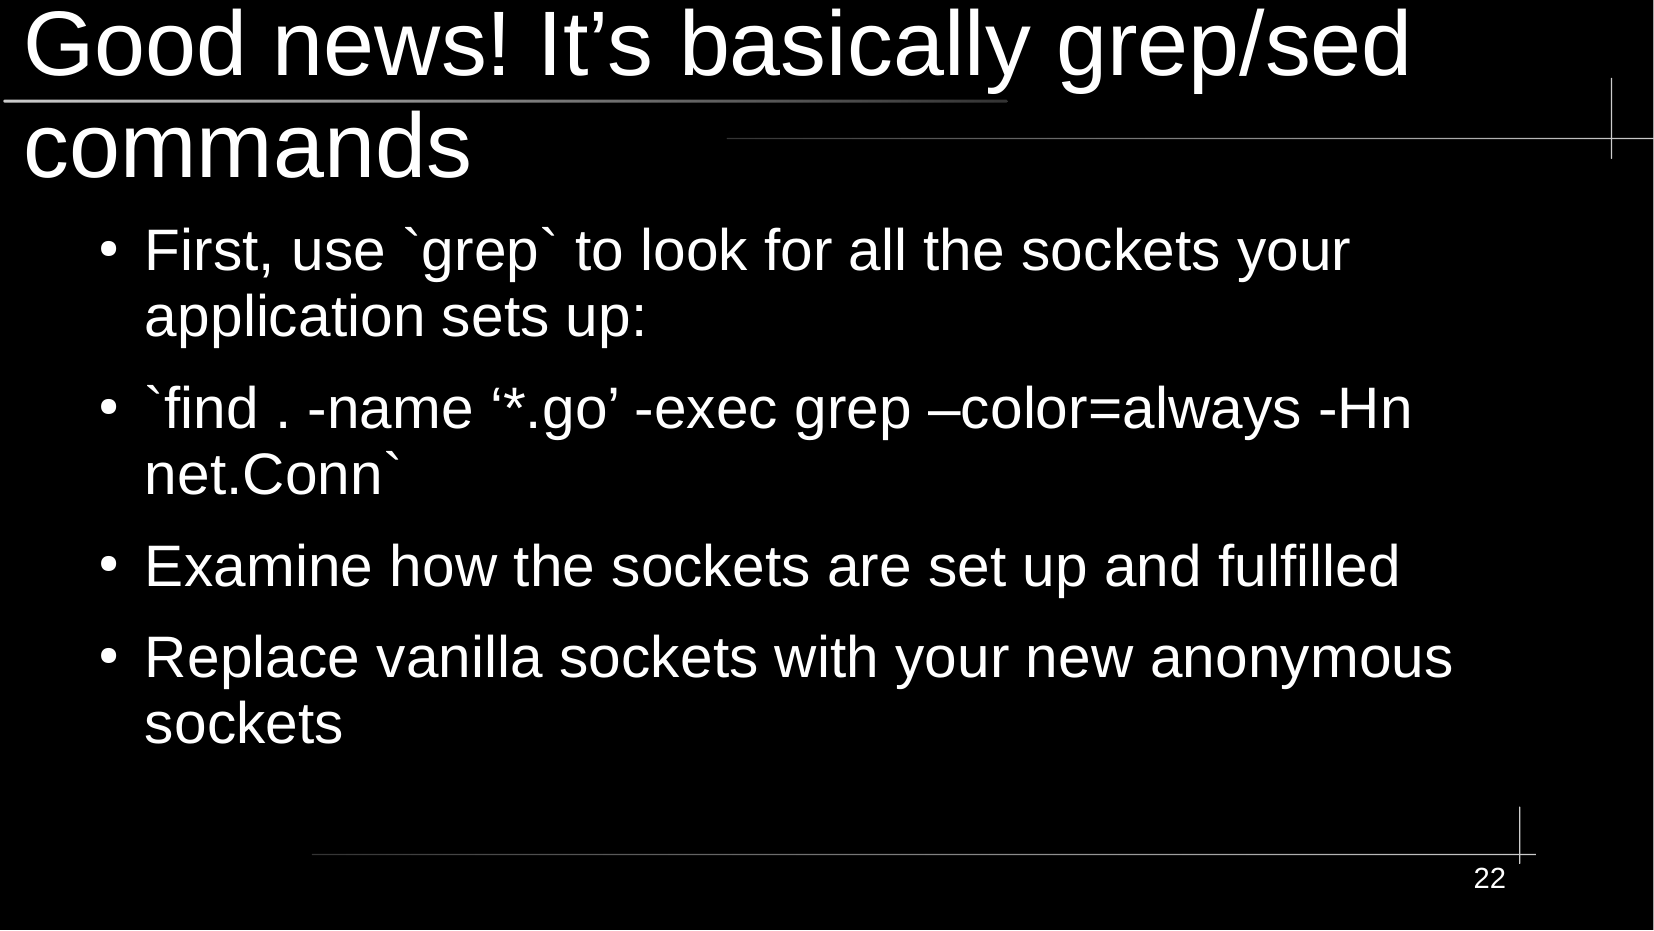

# Good news! It’s basically grep/sed commands
First, use `grep` to look for all the sockets your application sets up:
`find . -name ‘*.go’ -exec grep –color=always -Hn net.Conn`
Examine how the sockets are set up and fulfilled
Replace vanilla sockets with your new anonymous sockets
22